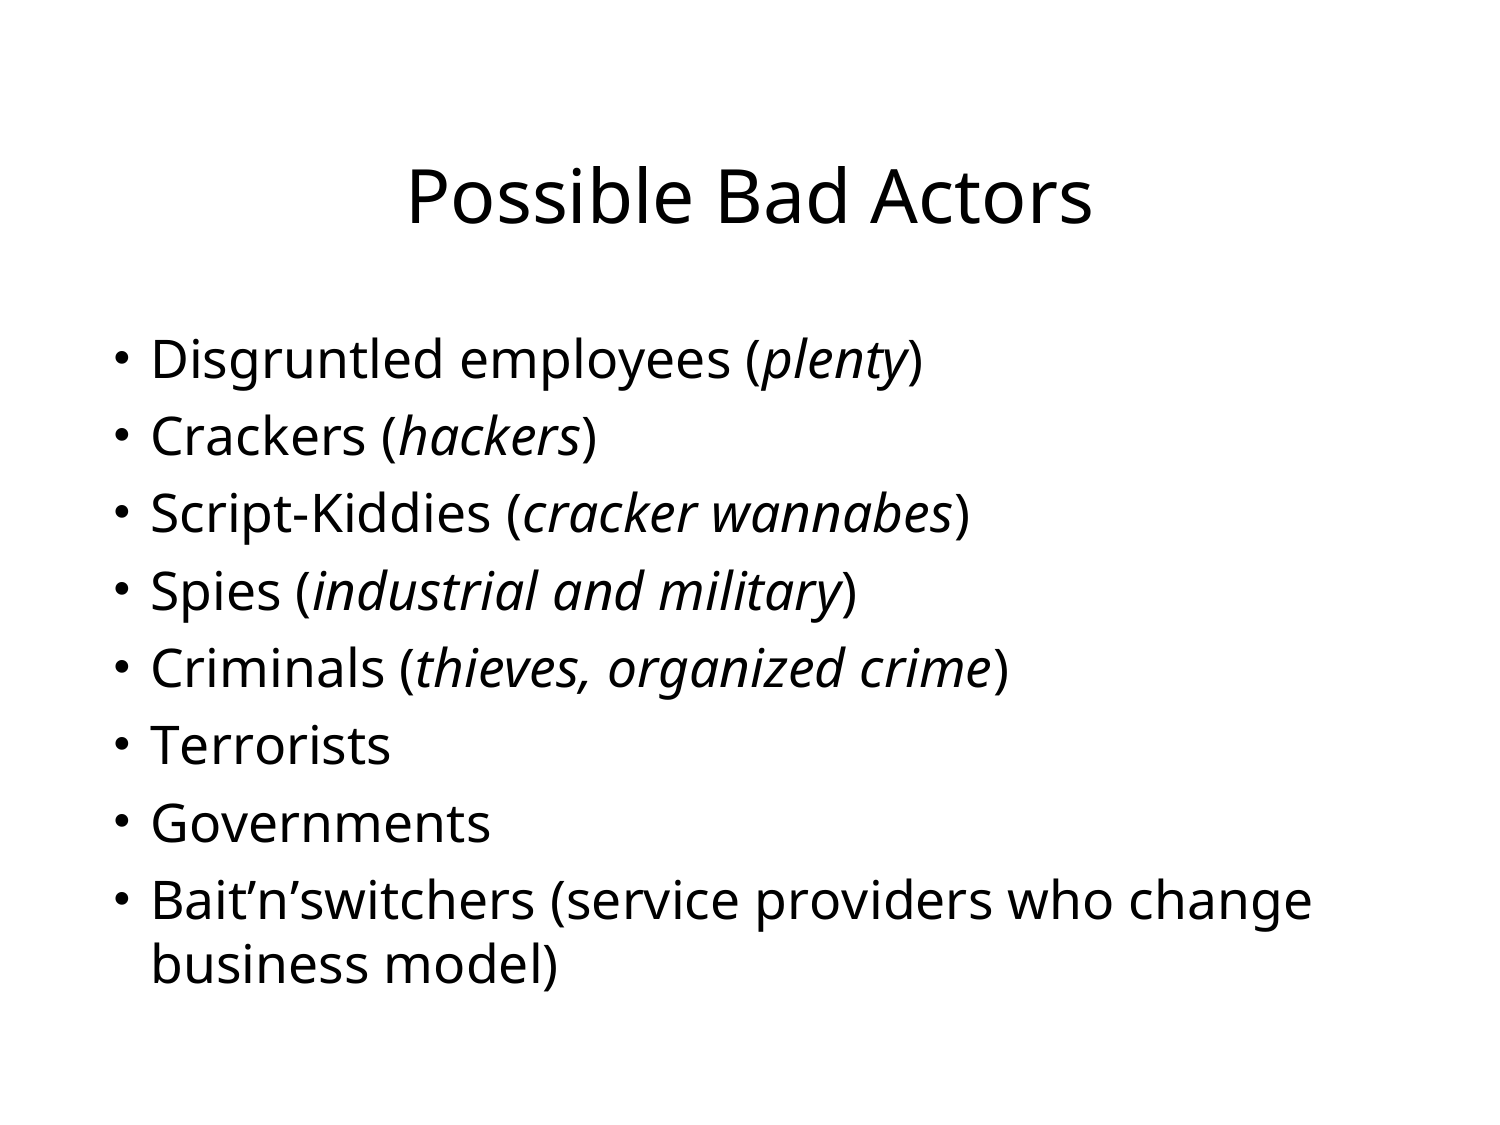

# Possible Bad Actors
Disgruntled employees (plenty)‏
Crackers (hackers)‏
Script-Kiddies (cracker wannabes)‏
Spies (industrial and military)‏
Criminals (thieves, organized crime)‏
Terrorists
Governments
Bait’n’switchers (service providers who change business model)